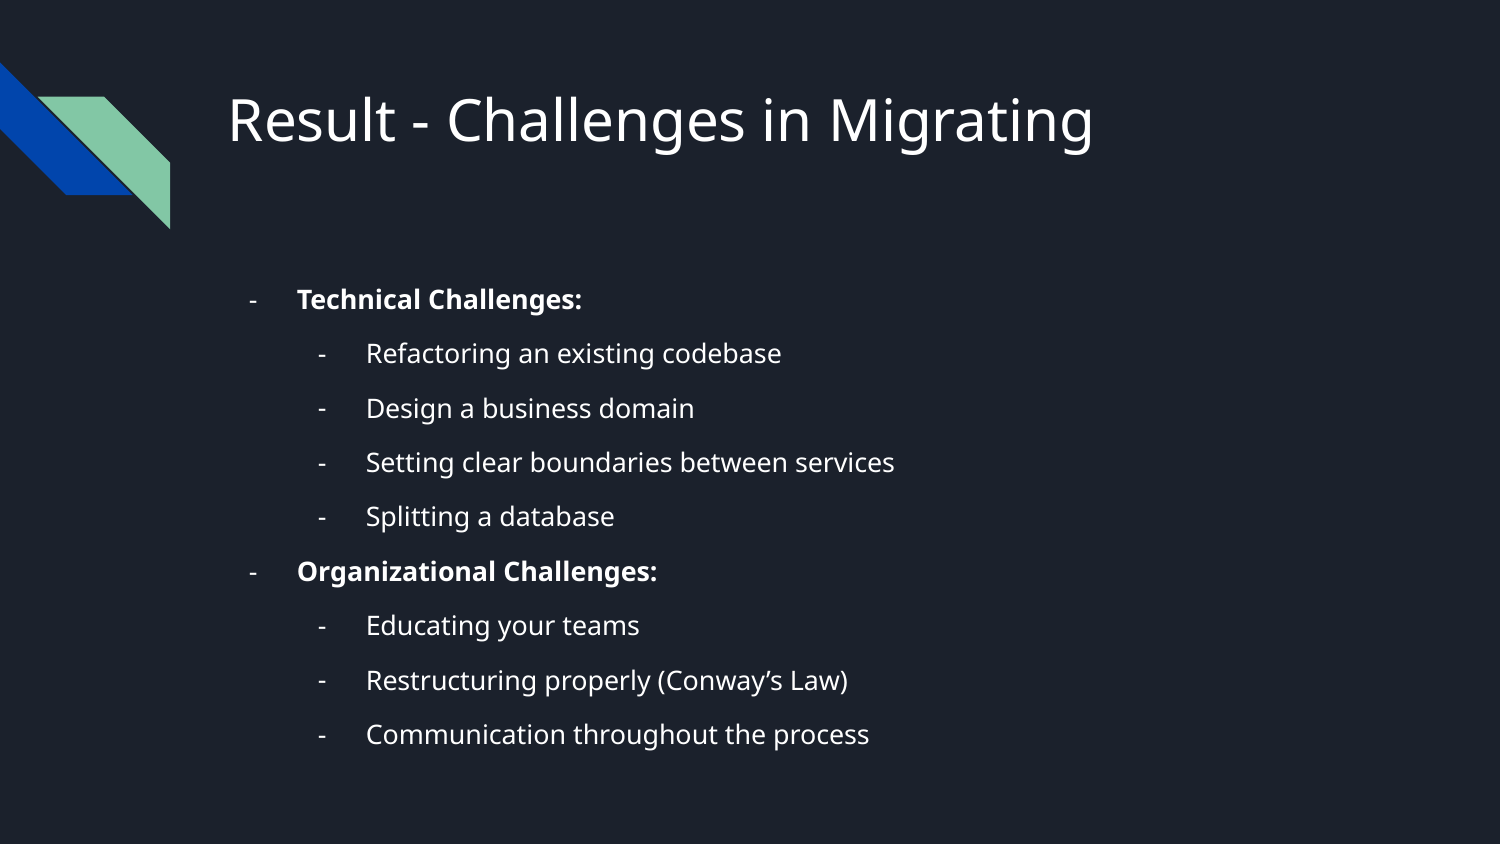

# Result - Challenges in Migrating
Technical Challenges:
Refactoring an existing codebase
Design a business domain
Setting clear boundaries between services
Splitting a database
Organizational Challenges:
Educating your teams
Restructuring properly (Conway’s Law)
Communication throughout the process